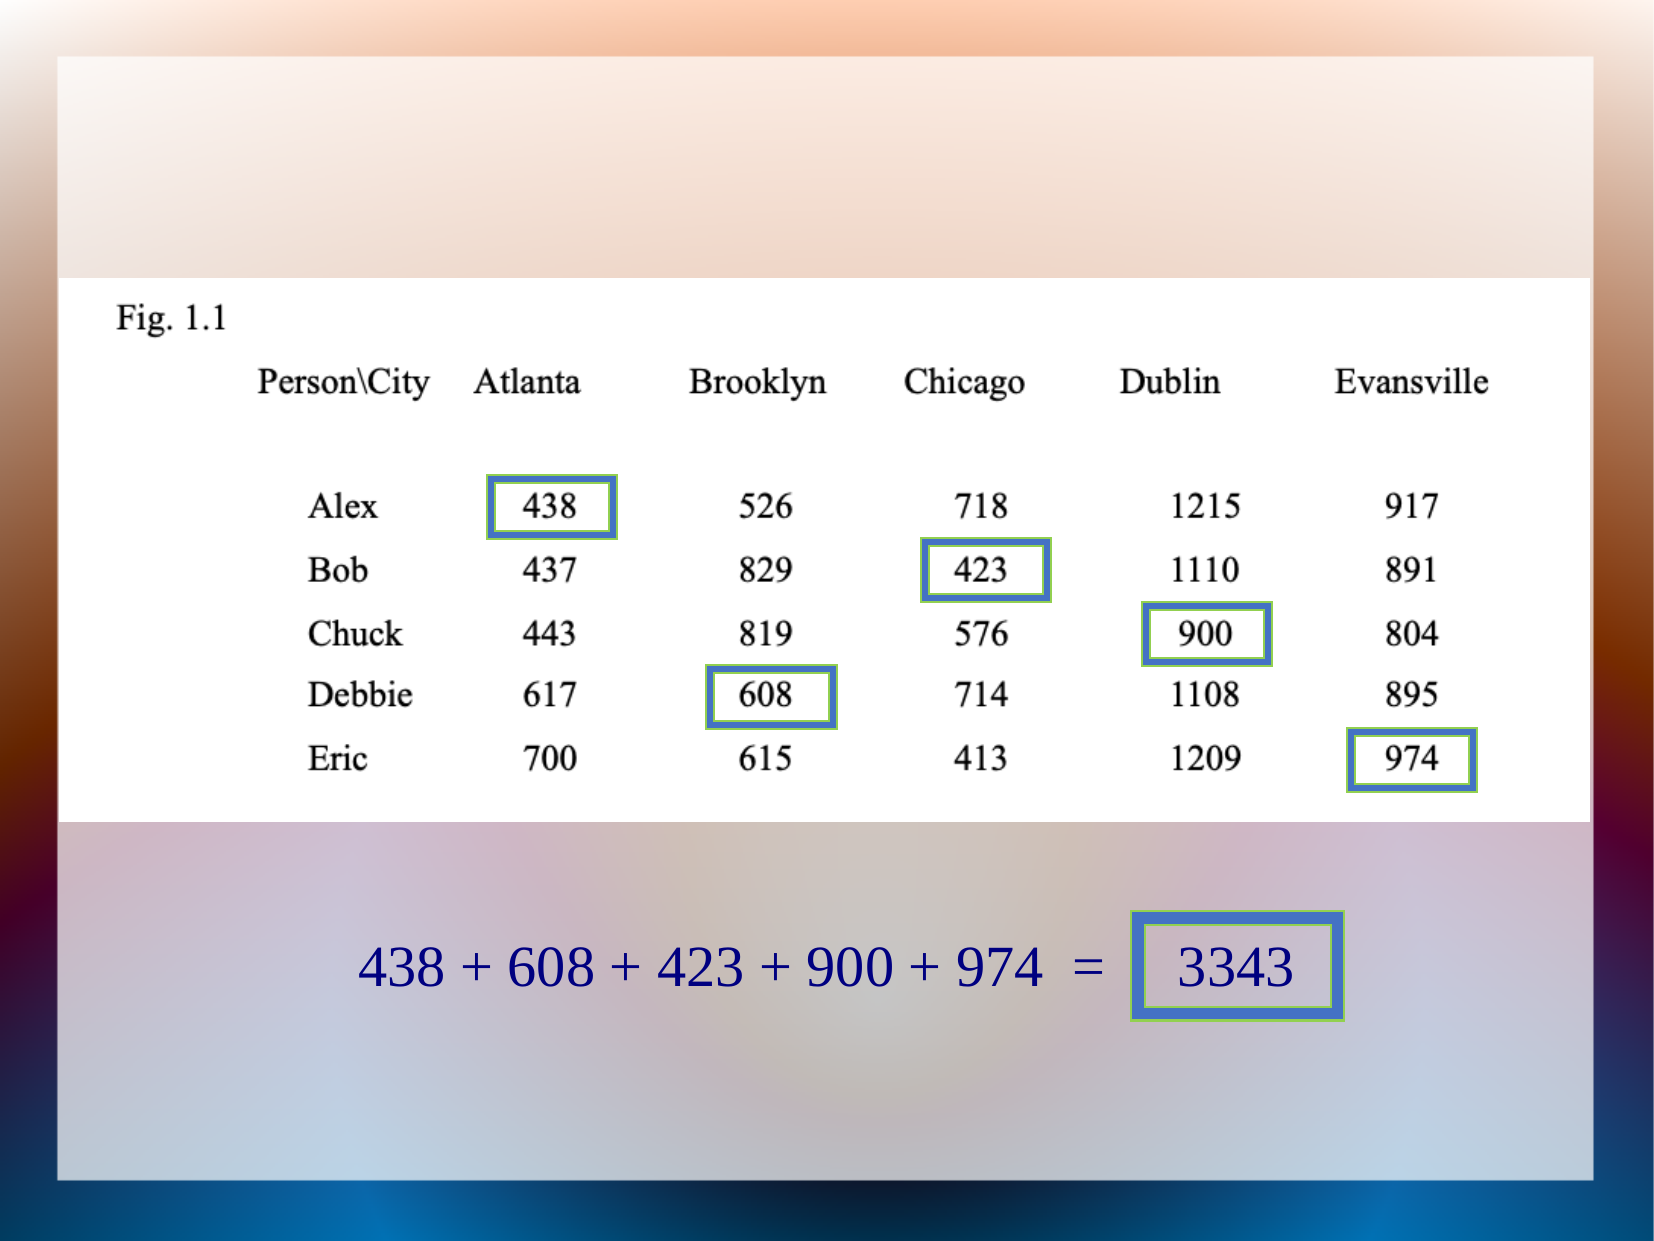

438 + 608 + 423 + 900 + 974 = 3343